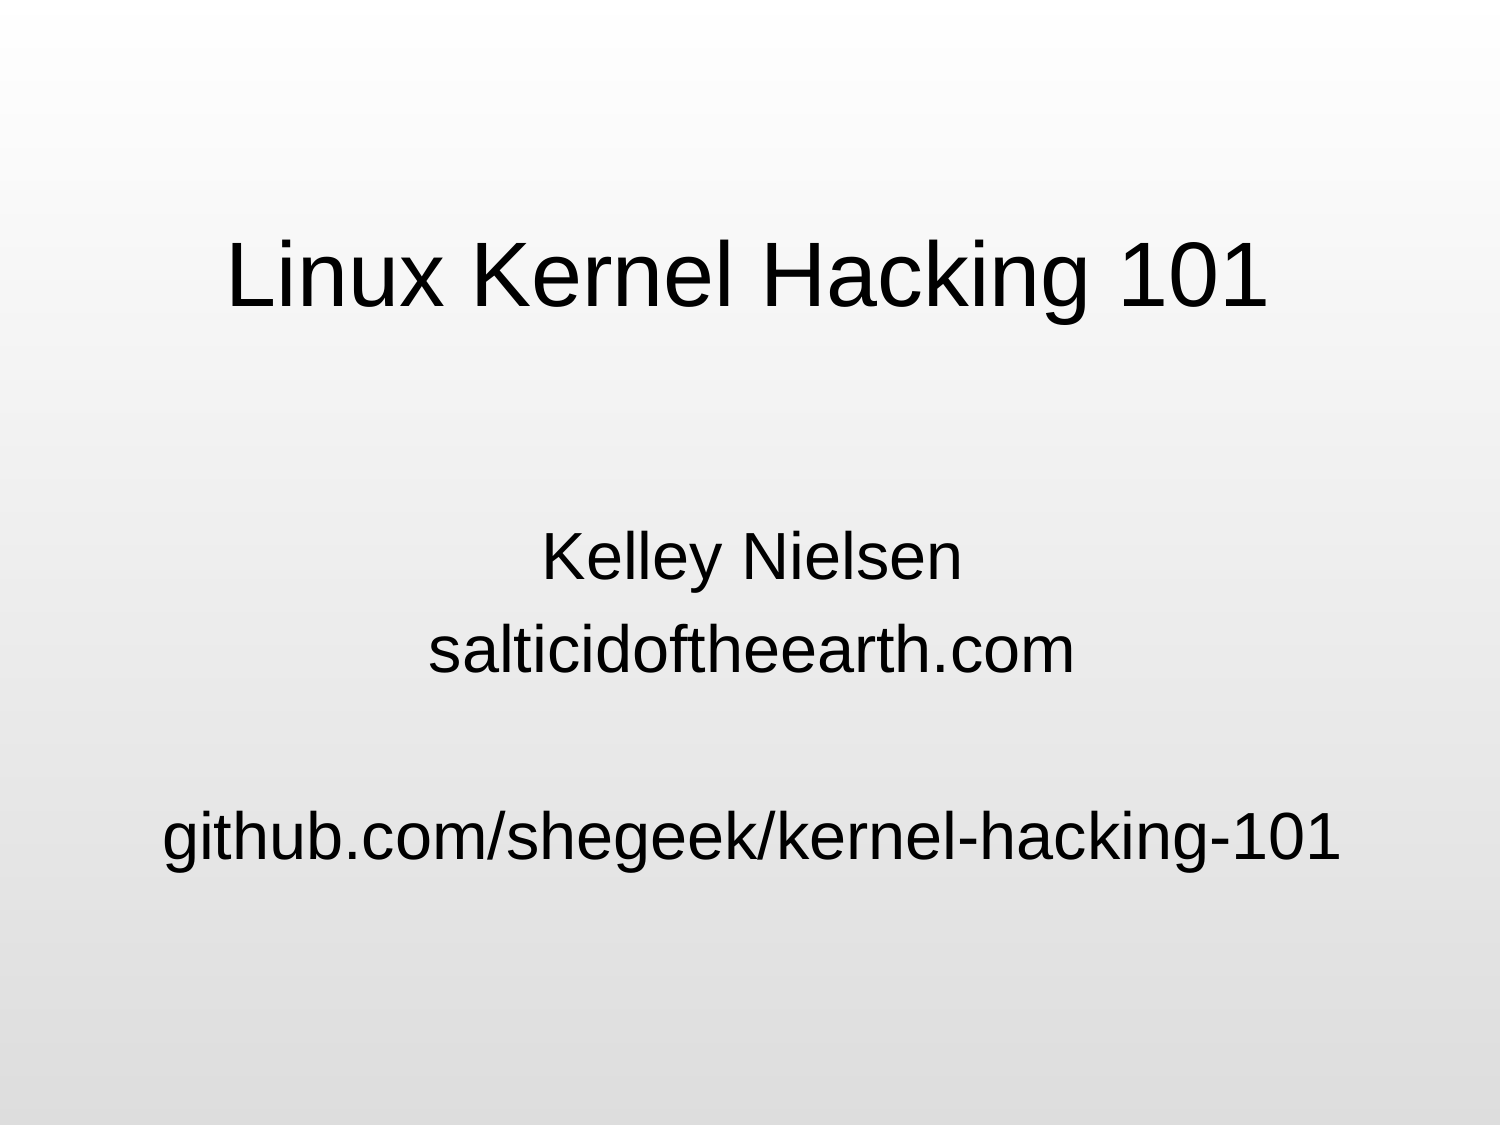

# Linux Kernel Hacking 101
Kelley Nielsen
salticidoftheearth.com
github.com/shegeek/kernel-hacking-101